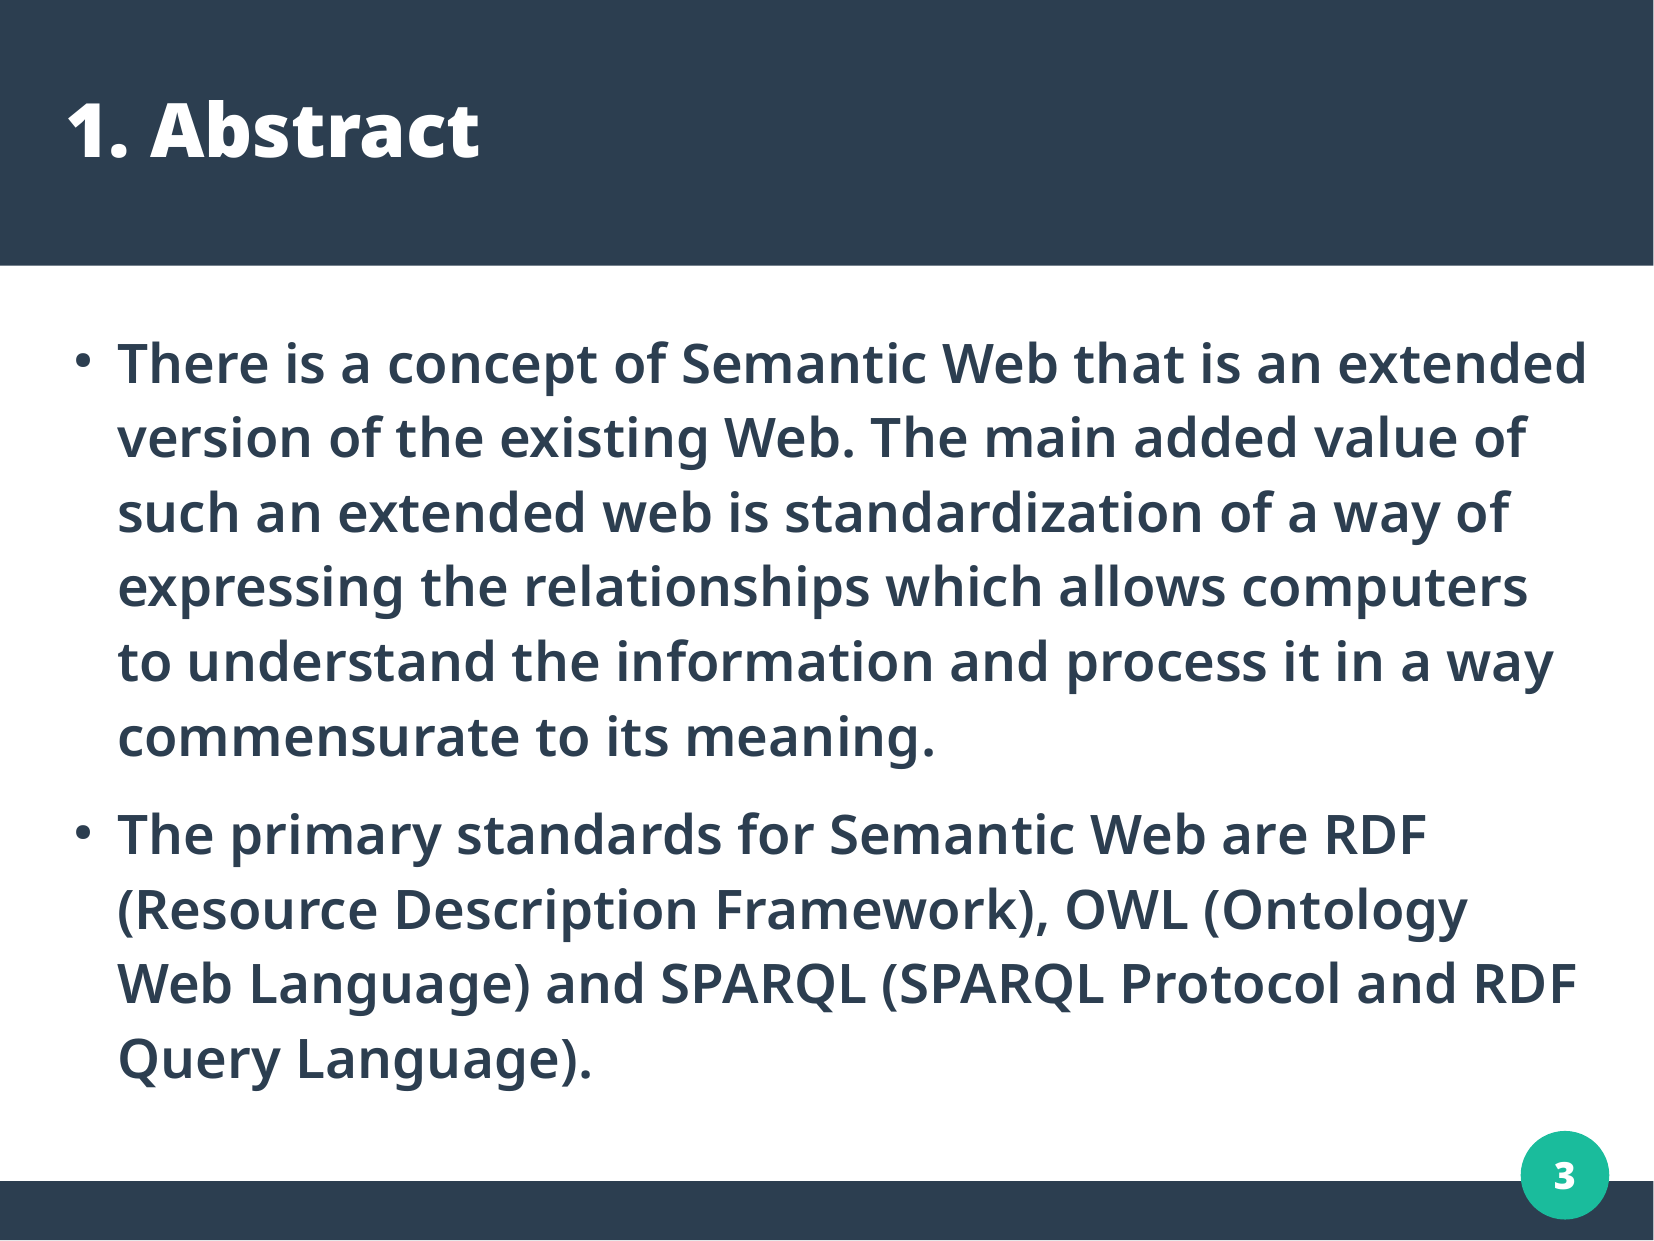

# 1. Abstract
There is a concept of Semantic Web that is an extended version of the existing Web. The main added value of such an extended web is standardization of a way of expressing the relationships which allows computers to understand the information and process it in a way commensurate to its meaning.
The primary standards for Semantic Web are RDF (Resource Description Framework), OWL (Ontology Web Language) and SPARQL (SPARQL Protocol and RDF Query Language).
3